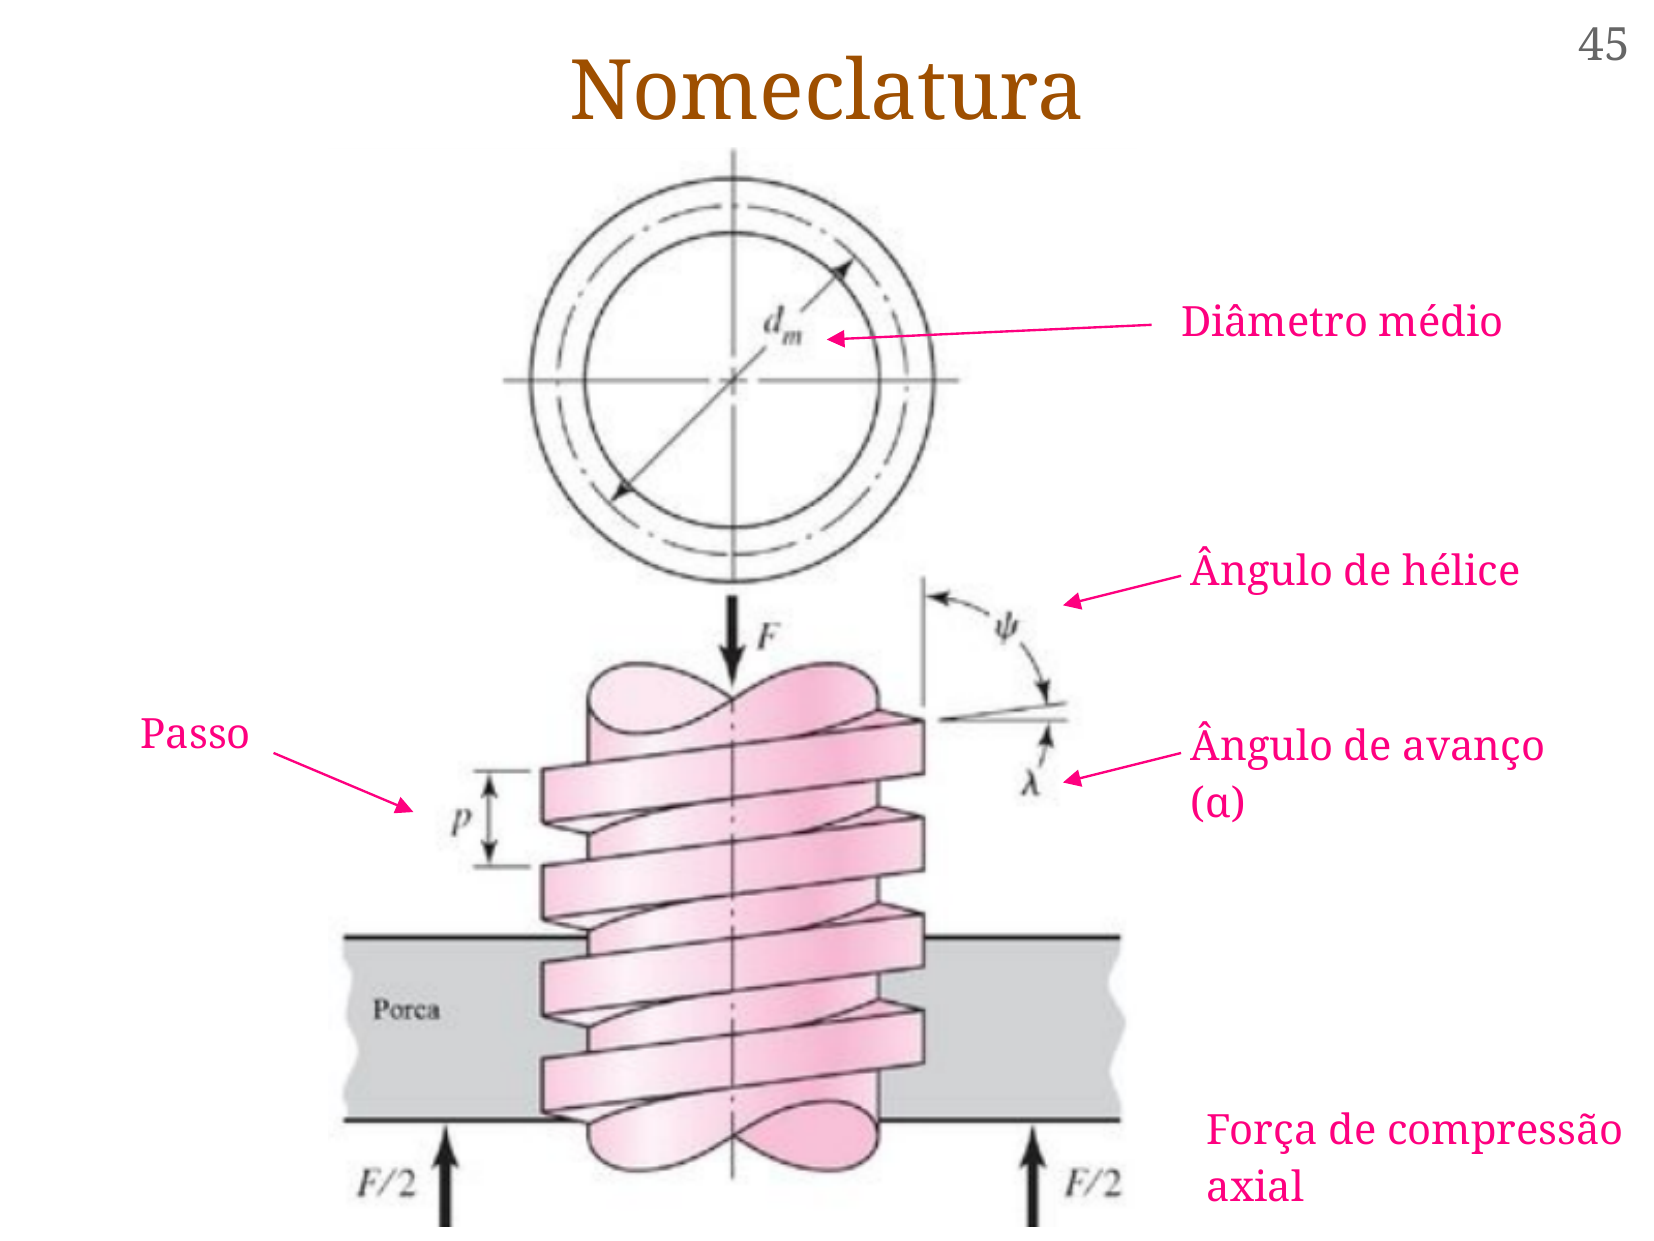

45
# Nomeclatura
Diâmetro médio
Ângulo de hélice
Passo
Ângulo de avanço
(ɑ)
Força de compressão axial